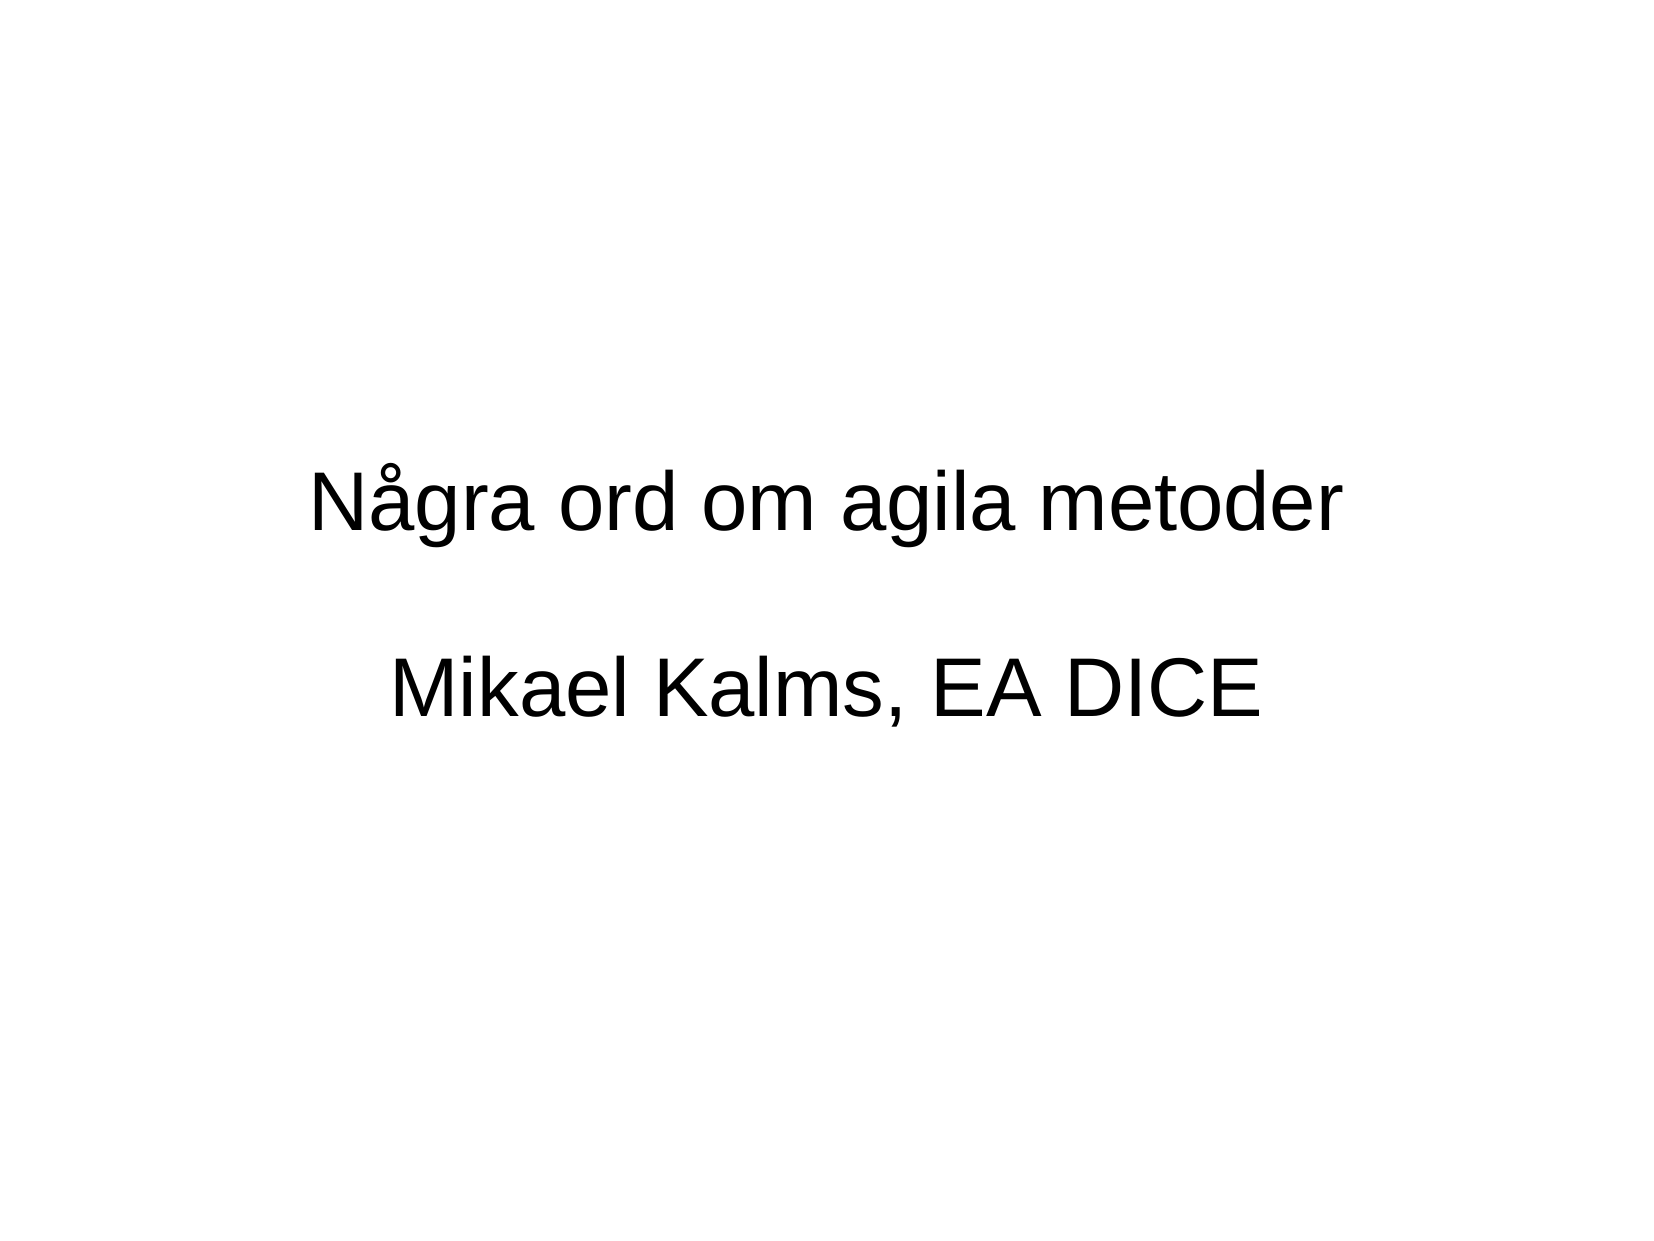

Några ord om agila metoder
Mikael Kalms, EA DICE